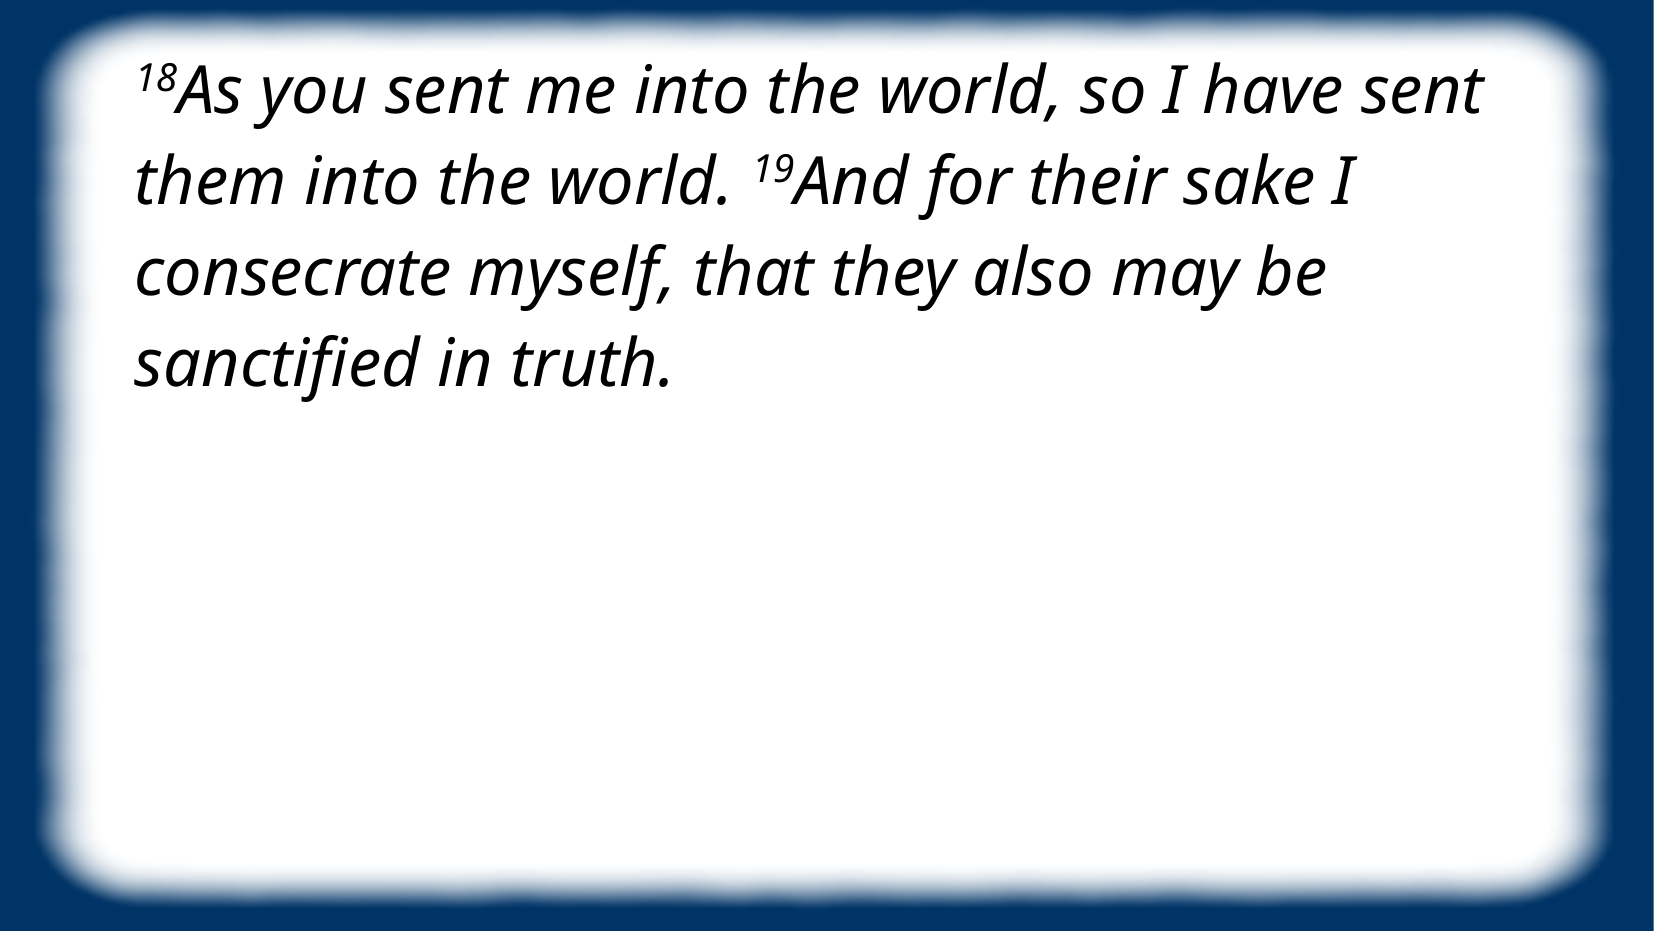

18As you sent me into the world, so I have sent them into the world. 19And for their sake I consecrate myself, that they also may be sanctified in truth.